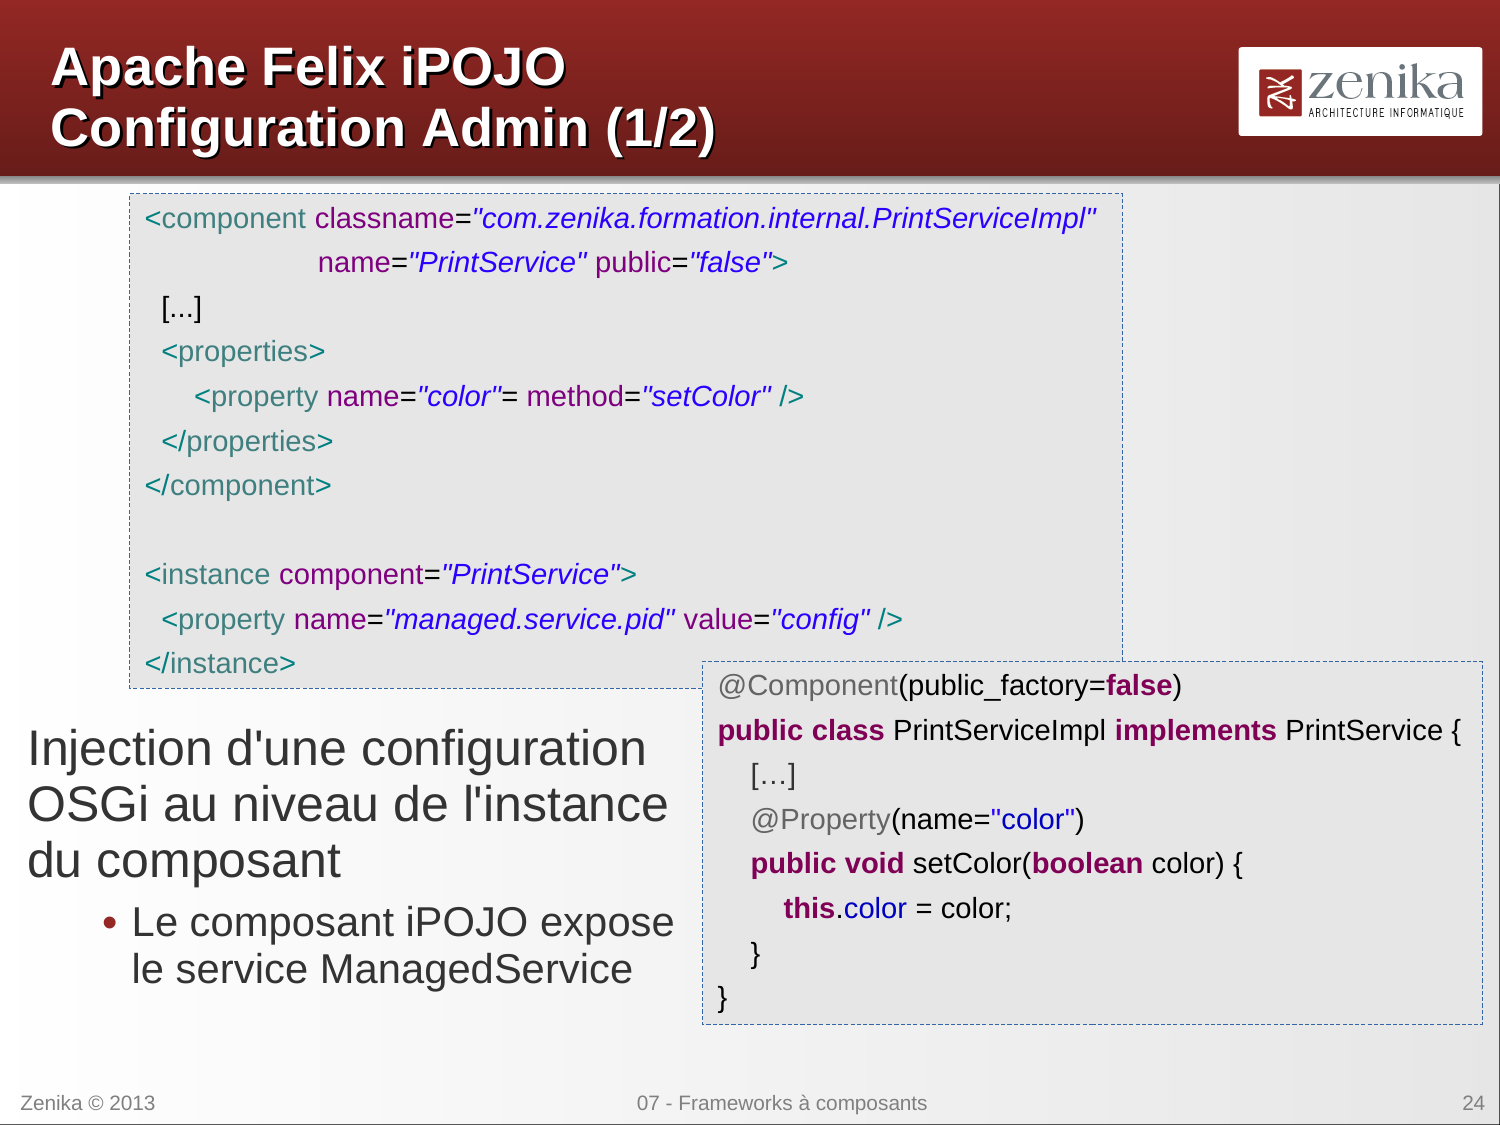

# Apache Felix iPOJO Configuration Admin (1/2)
<component classname="com.zenika.formation.internal.PrintServiceImpl"
 name="PrintService" public="false">
 [...]
 <properties>
 <property name="color"= method="setColor" />
 </properties>
</component>
<instance component="PrintService">
 <property name="managed.service.pid" value="config" />
</instance>
@Component(public_factory=false)
public class PrintServiceImpl implements PrintService {
 […]
 @Property(name="color")
 public void setColor(boolean color) {
 this.color = color;
 }
}
Injection d'une configuration OSGi au niveau de l'instance du composant
Le composant iPOJO expose le service ManagedService